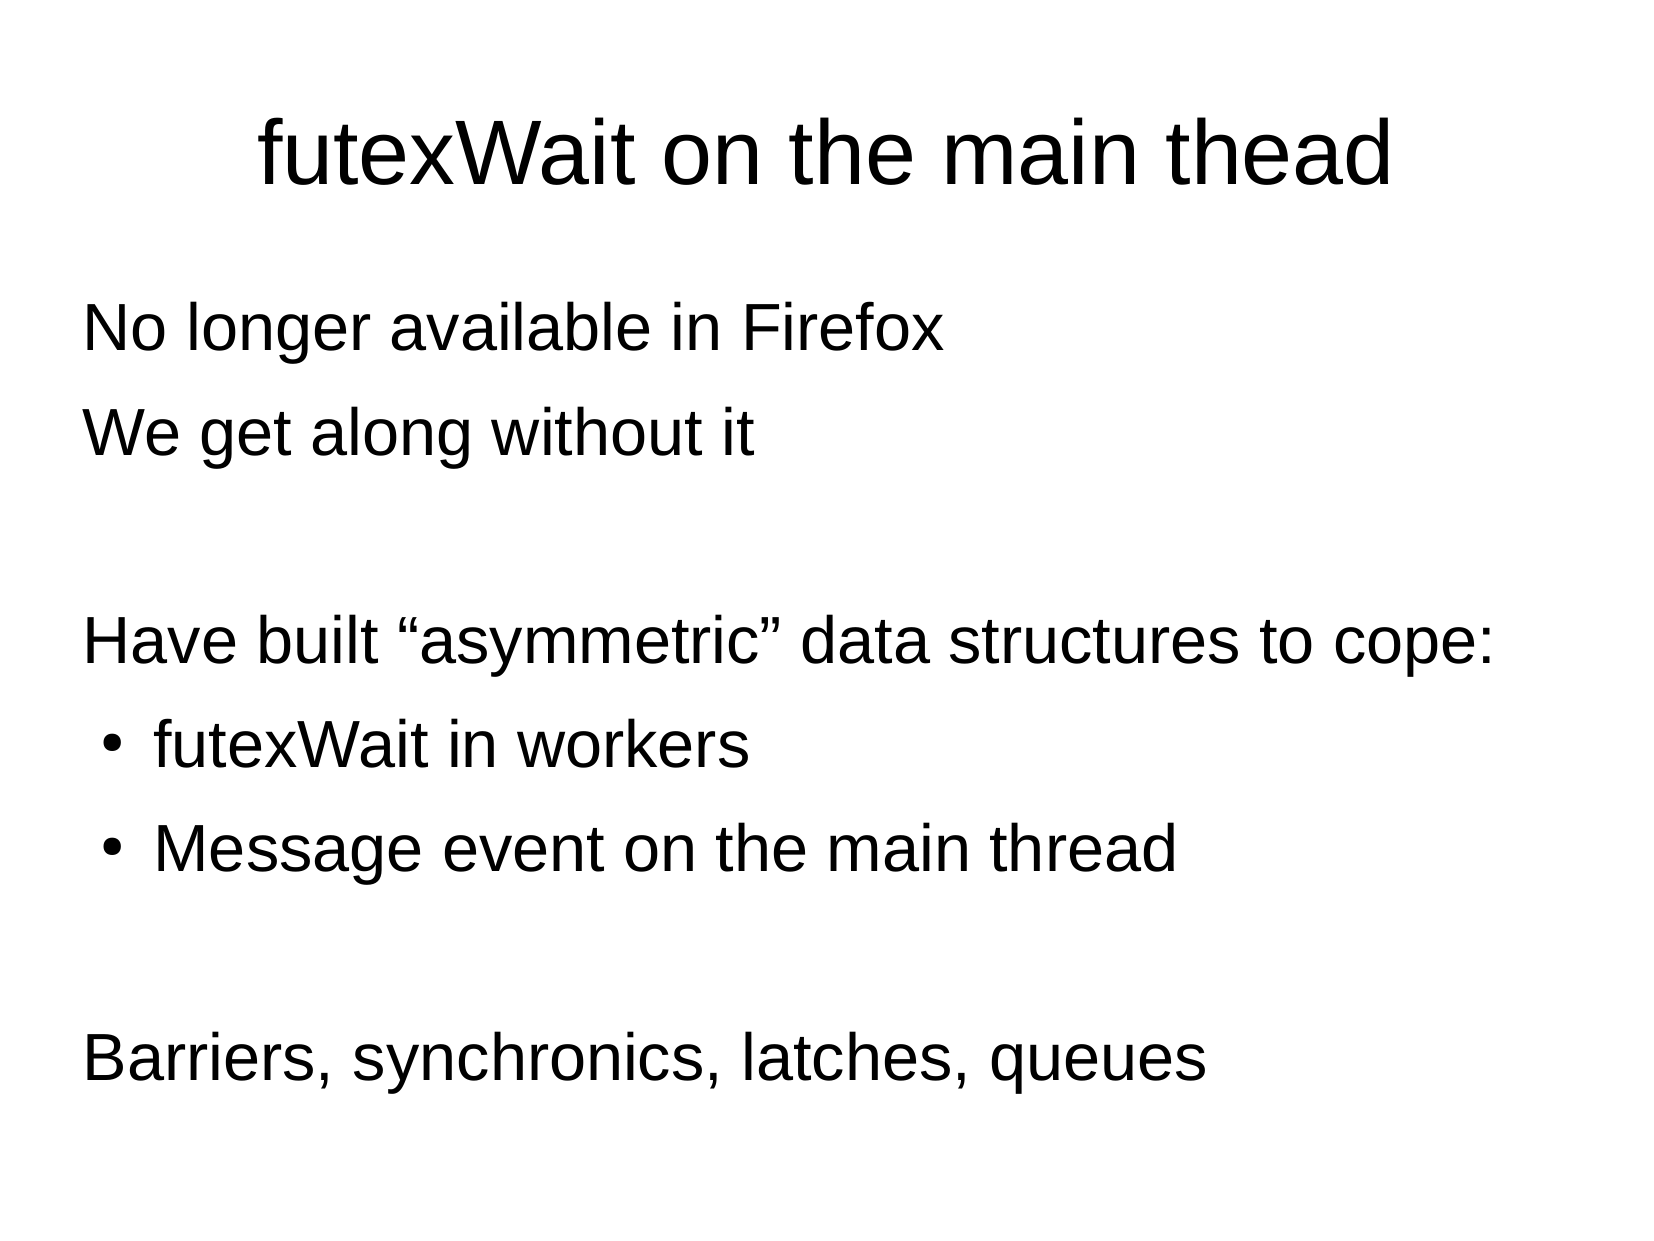

# futexWait on the main thead
No longer available in Firefox
We get along without it
Have built “asymmetric” data structures to cope:
futexWait in workers
Message event on the main thread
Barriers, synchronics, latches, queues